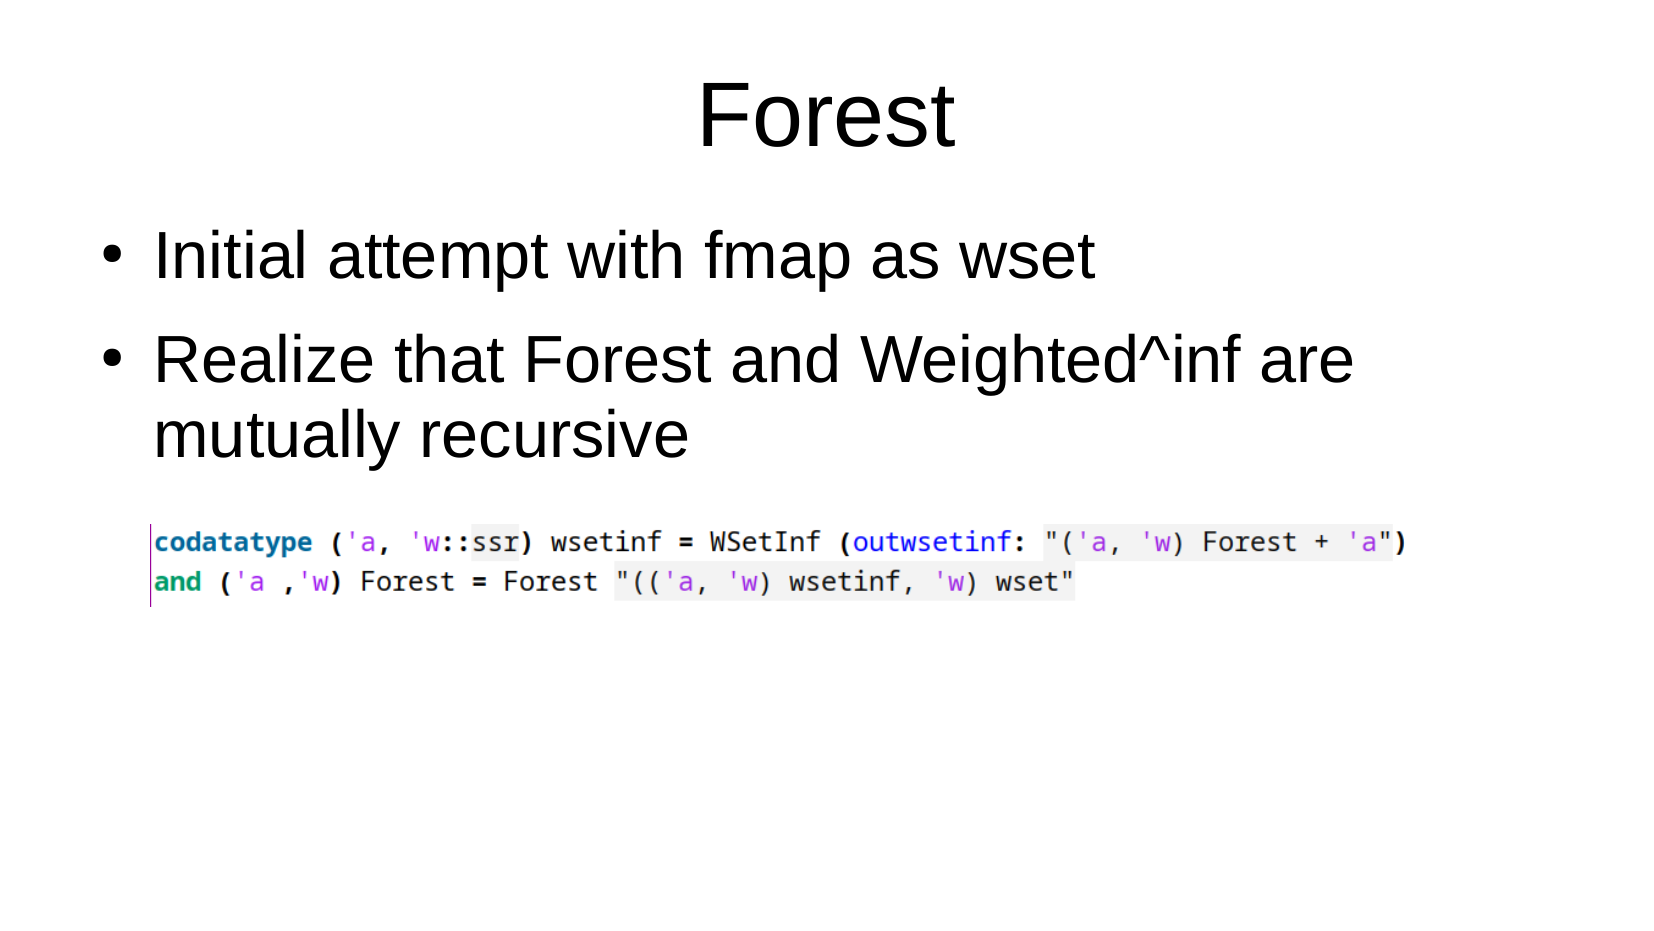

# Forest
Initial attempt with fmap as wset
Realize that Forest and Weighted^inf are mutually recursive